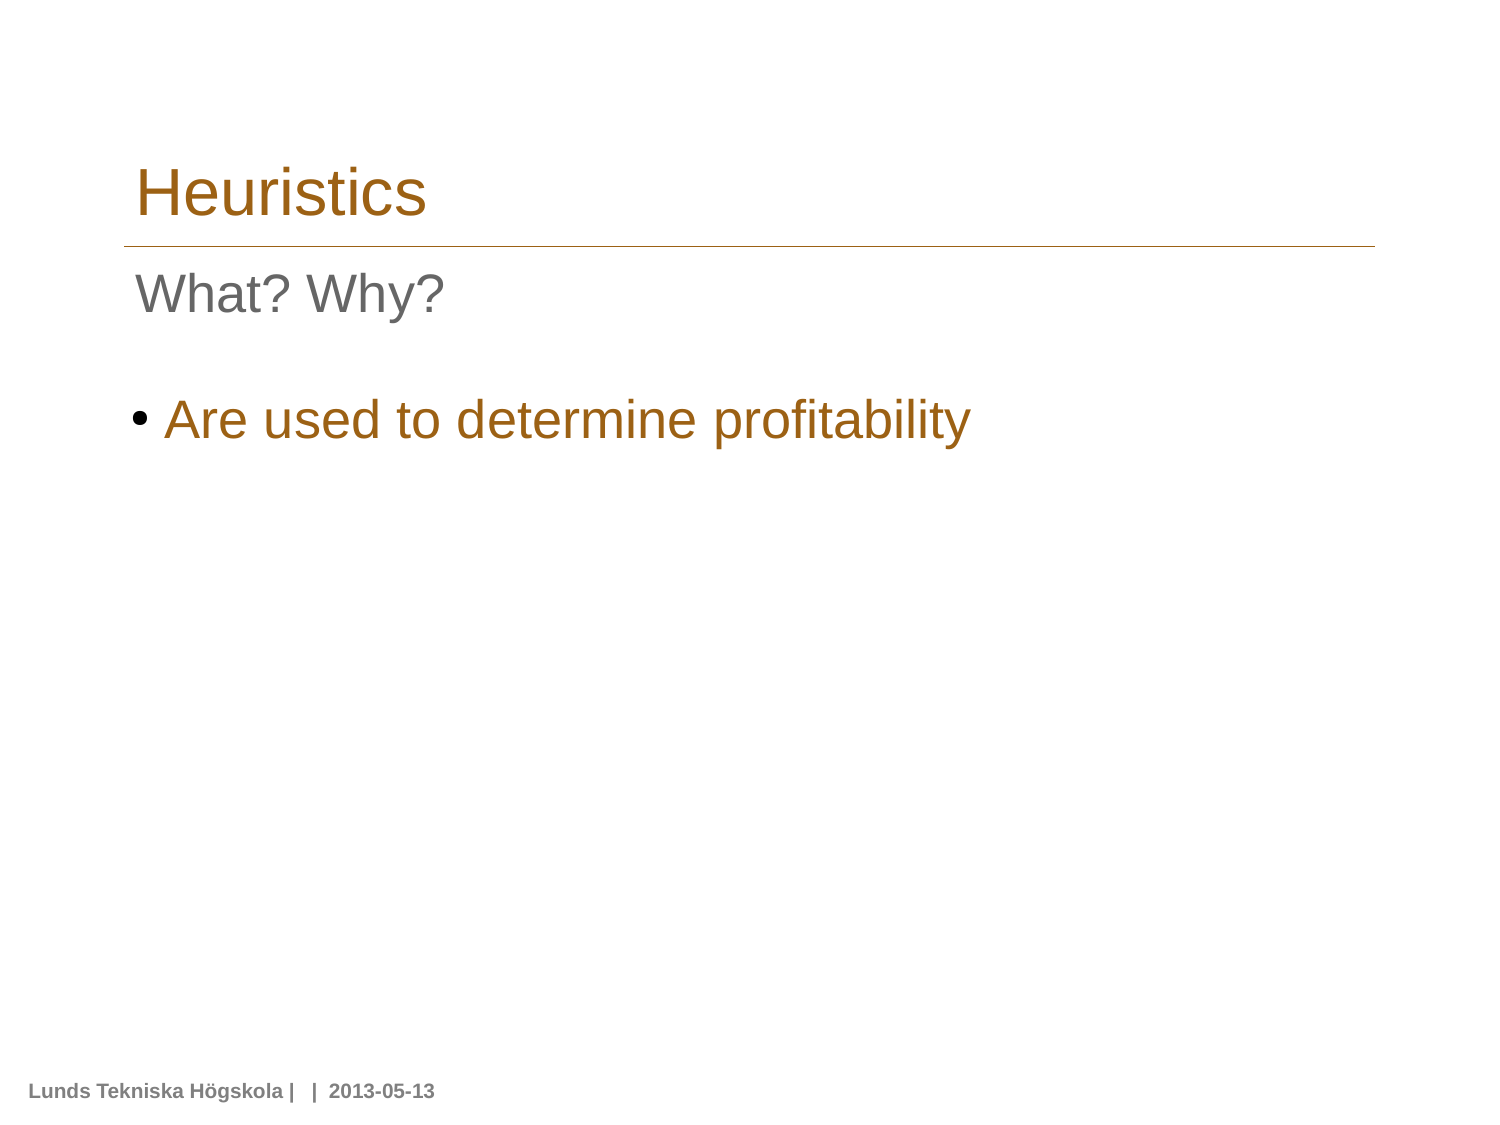

# Heuristics
What? Why?
 Are used to determine profitability